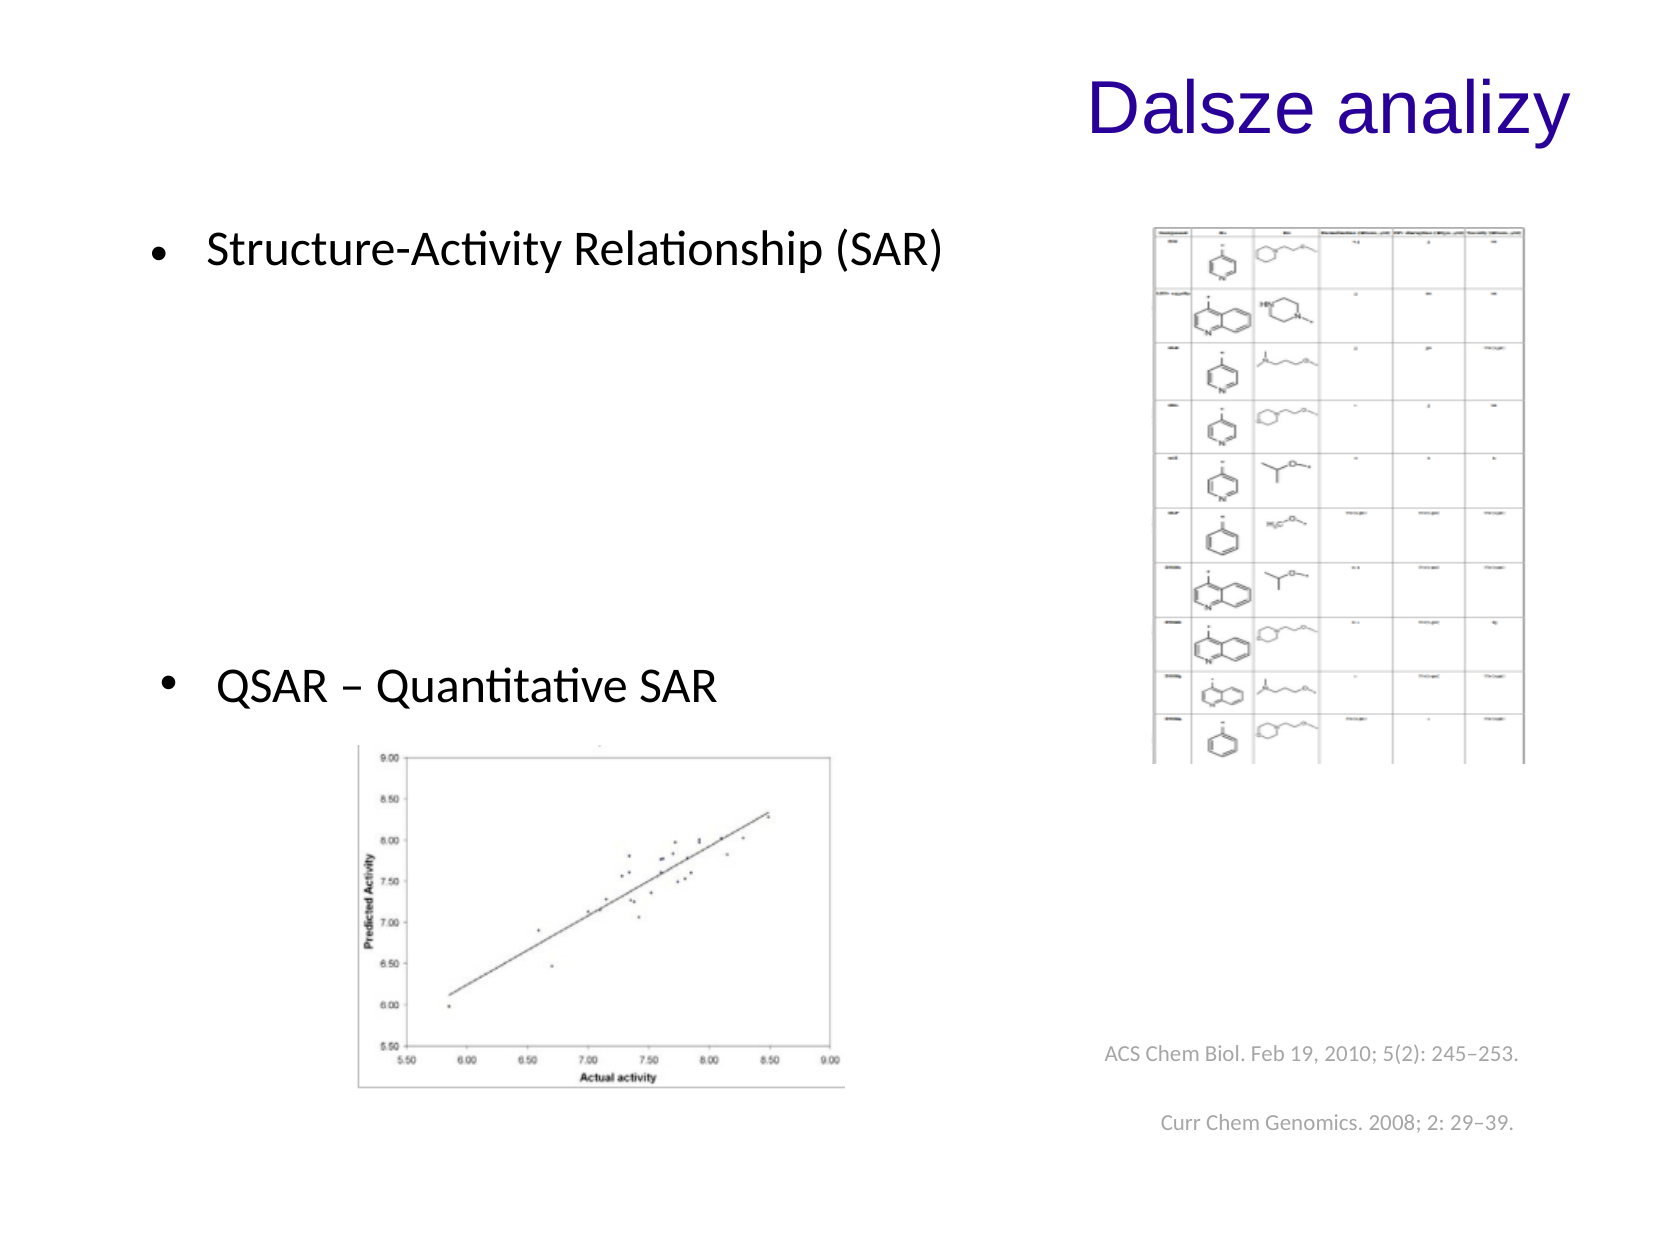

# Dalsze analizy
Structure-Activity Relationship (SAR)
QSAR – Quantitative SAR
ACS Chem Biol. Feb 19, 2010; 5(2): 245–253.
Curr Chem Genomics. 2008; 2: 29–39.